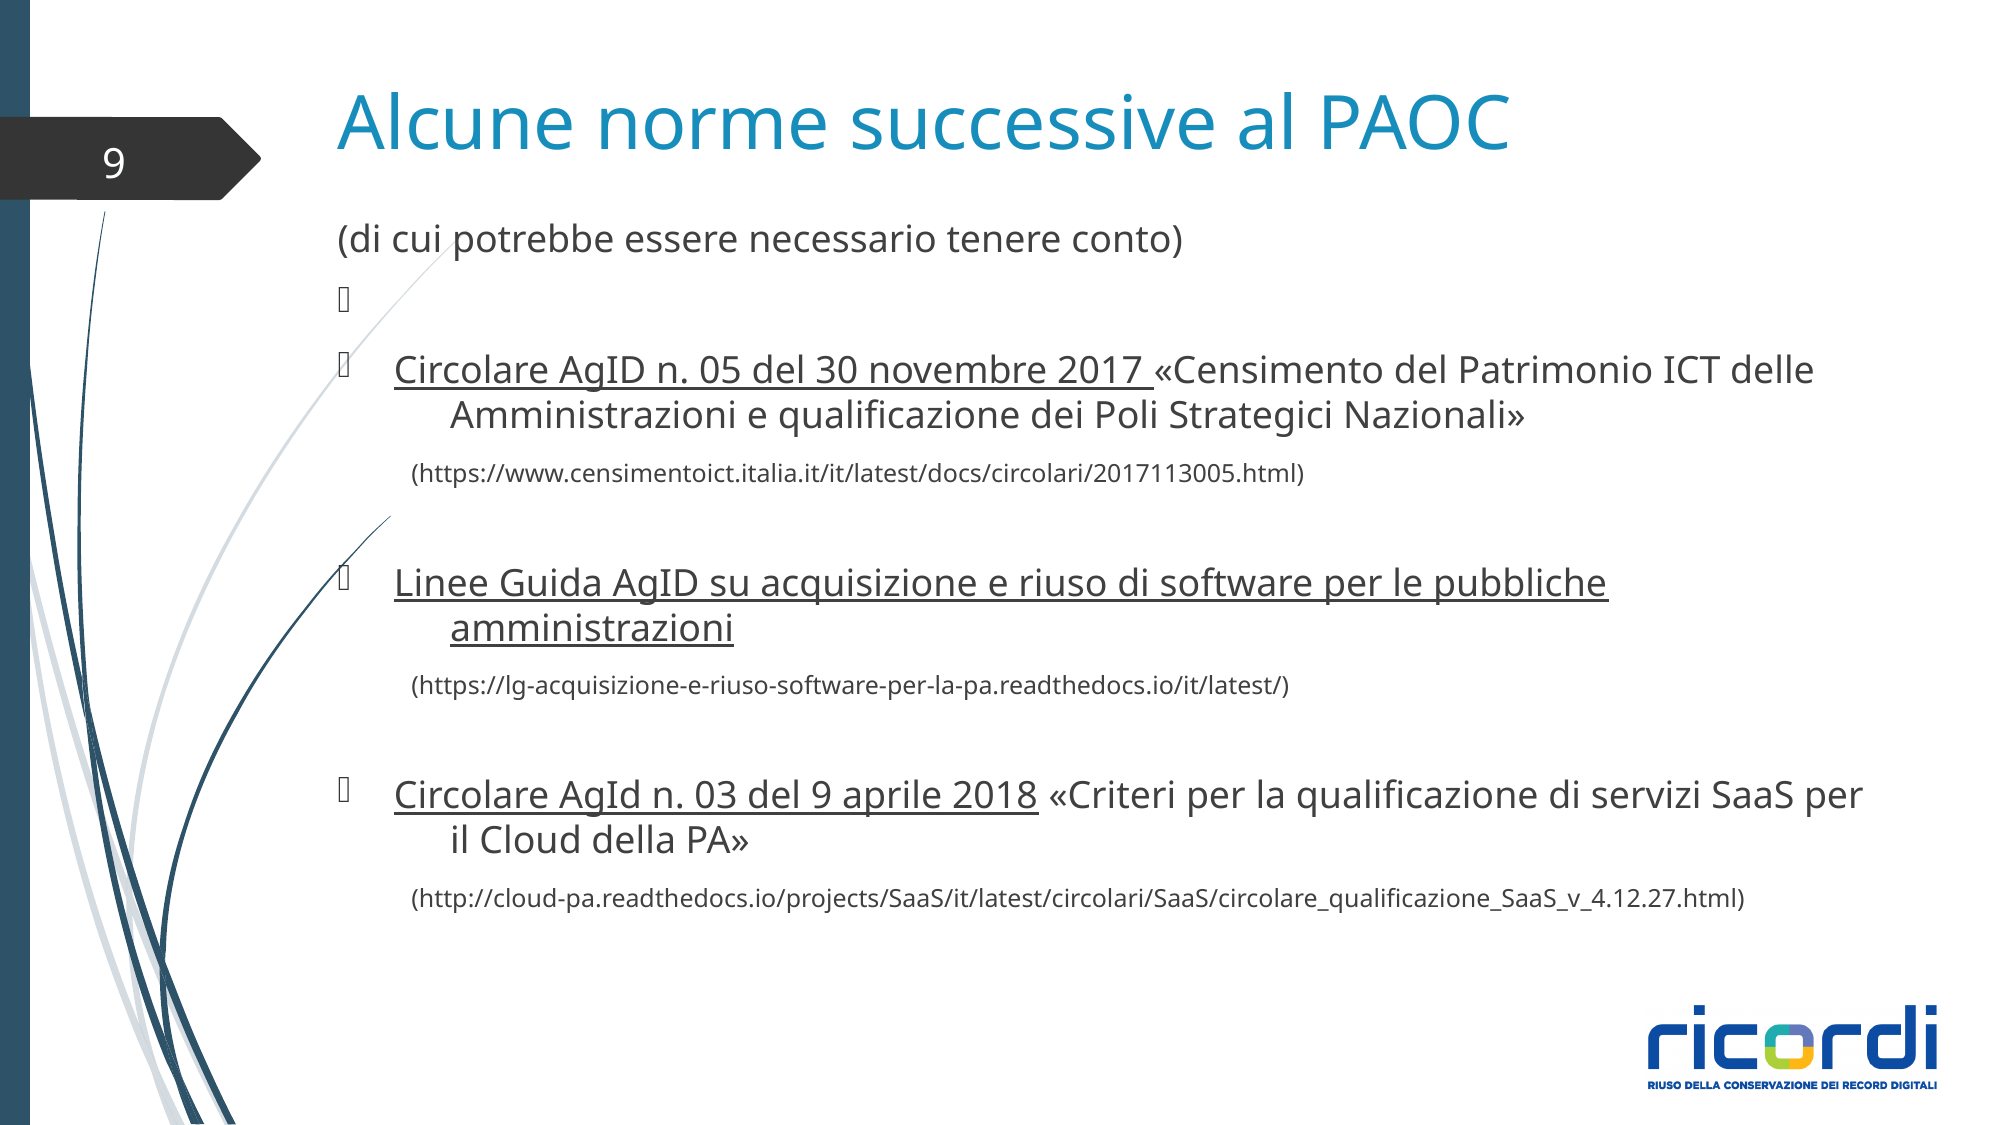

# Alcune norme successive al PAOC
(di cui potrebbe essere necessario tenere conto)
Circolare AgID n. 05 del 30 novembre 2017 «Censimento del Patrimonio ICT delle Amministrazioni e qualificazione dei Poli Strategici Nazionali»
	(https://www.censimentoict.italia.it/it/latest/docs/circolari/2017113005.html)
Linee Guida AgID su acquisizione e riuso di software per le pubbliche amministrazioni
	(https://lg-acquisizione-e-riuso-software-per-la-pa.readthedocs.io/it/latest/)
Circolare AgId n. 03 del 9 aprile 2018 «Criteri per la qualificazione di servizi SaaS per il Cloud della PA»
	(http://cloud-pa.readthedocs.io/projects/SaaS/it/latest/circolari/SaaS/circolare_qualificazione_SaaS_v_4.12.27.html)